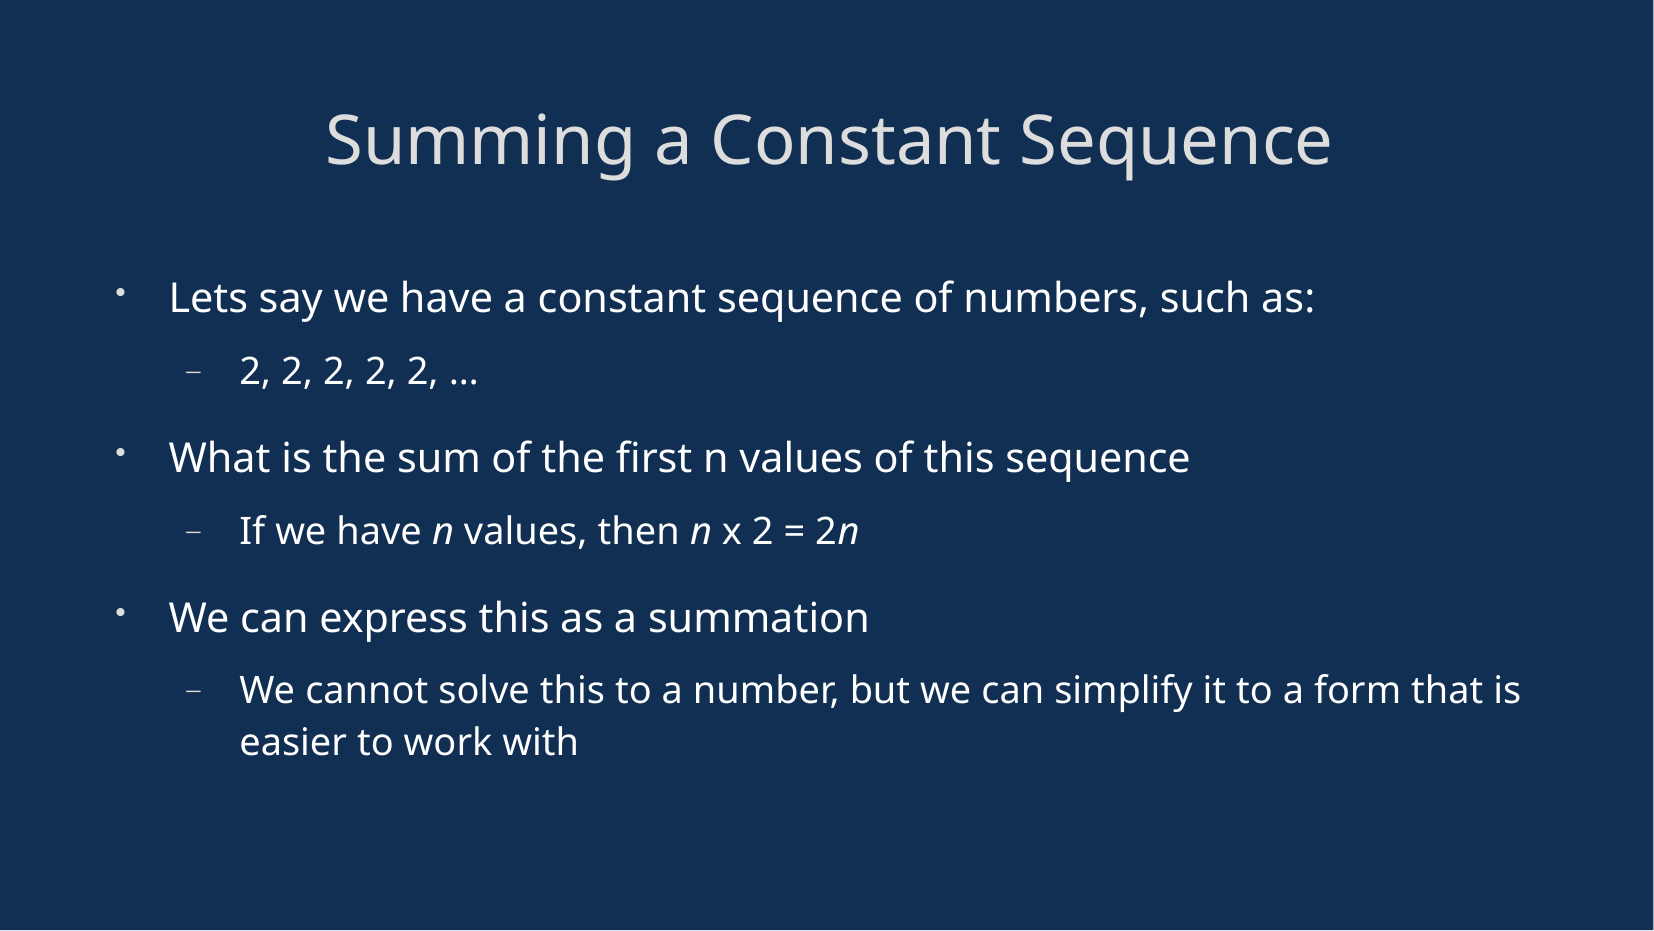

# Summing a Constant Sequence
Lets say we have a constant sequence of numbers, such as:
2, 2, 2, 2, 2, …
What is the sum of the first n values of this sequence
If we have n values, then n x 2 = 2n
We can express this as a summation
We cannot solve this to a number, but we can simplify it to a form that is easier to work with